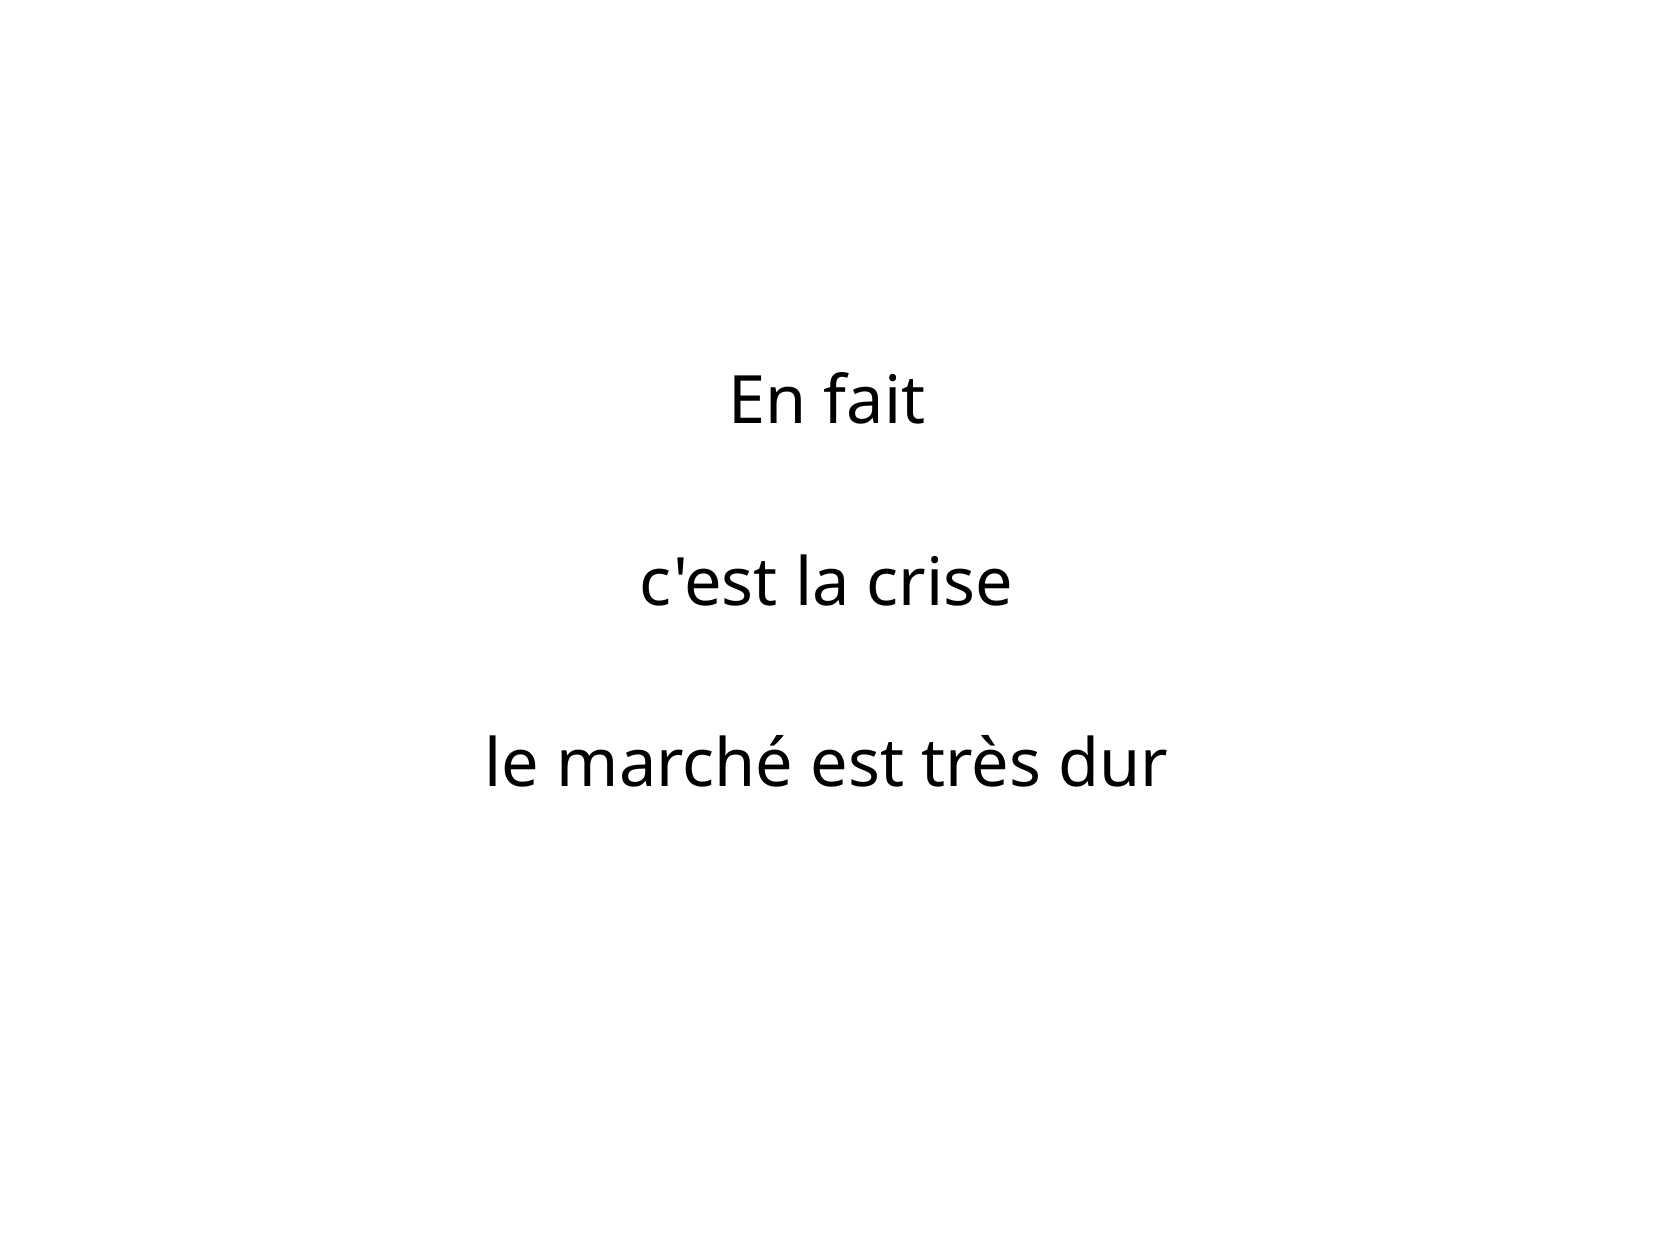

# En fait
c'est la crise
le marché est très dur